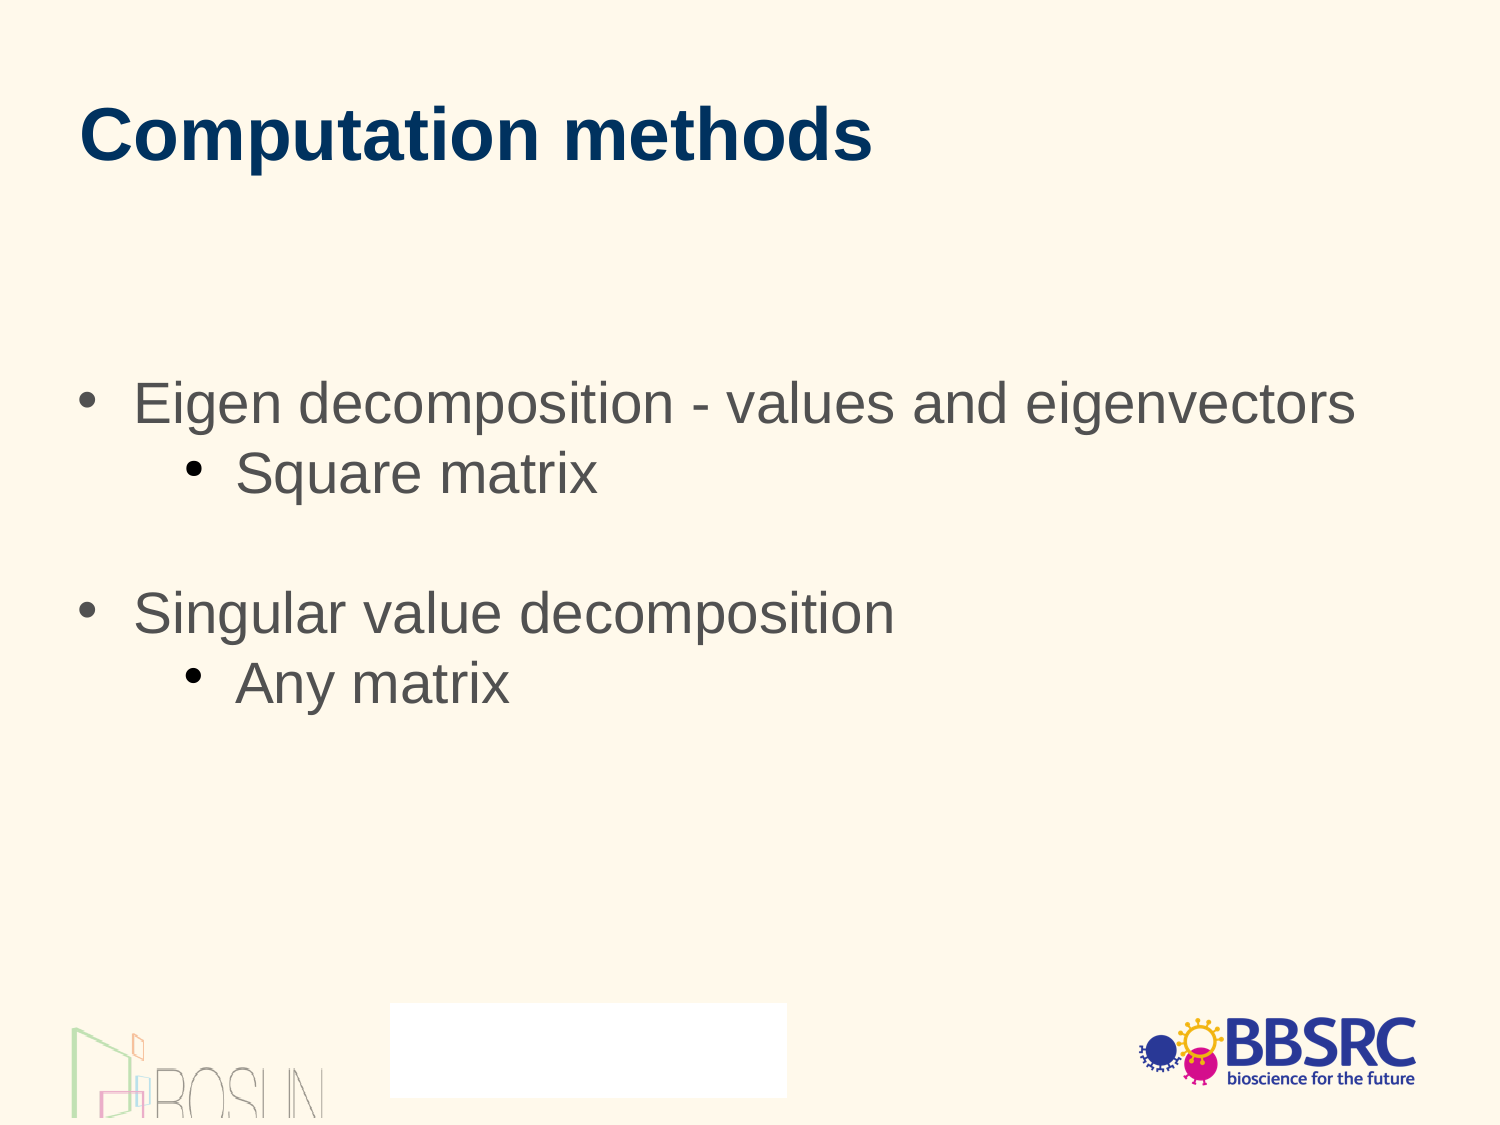

Computation methods
Eigen decomposition - values and eigenvectors
 Square matrix
Singular value decomposition
 Any matrix